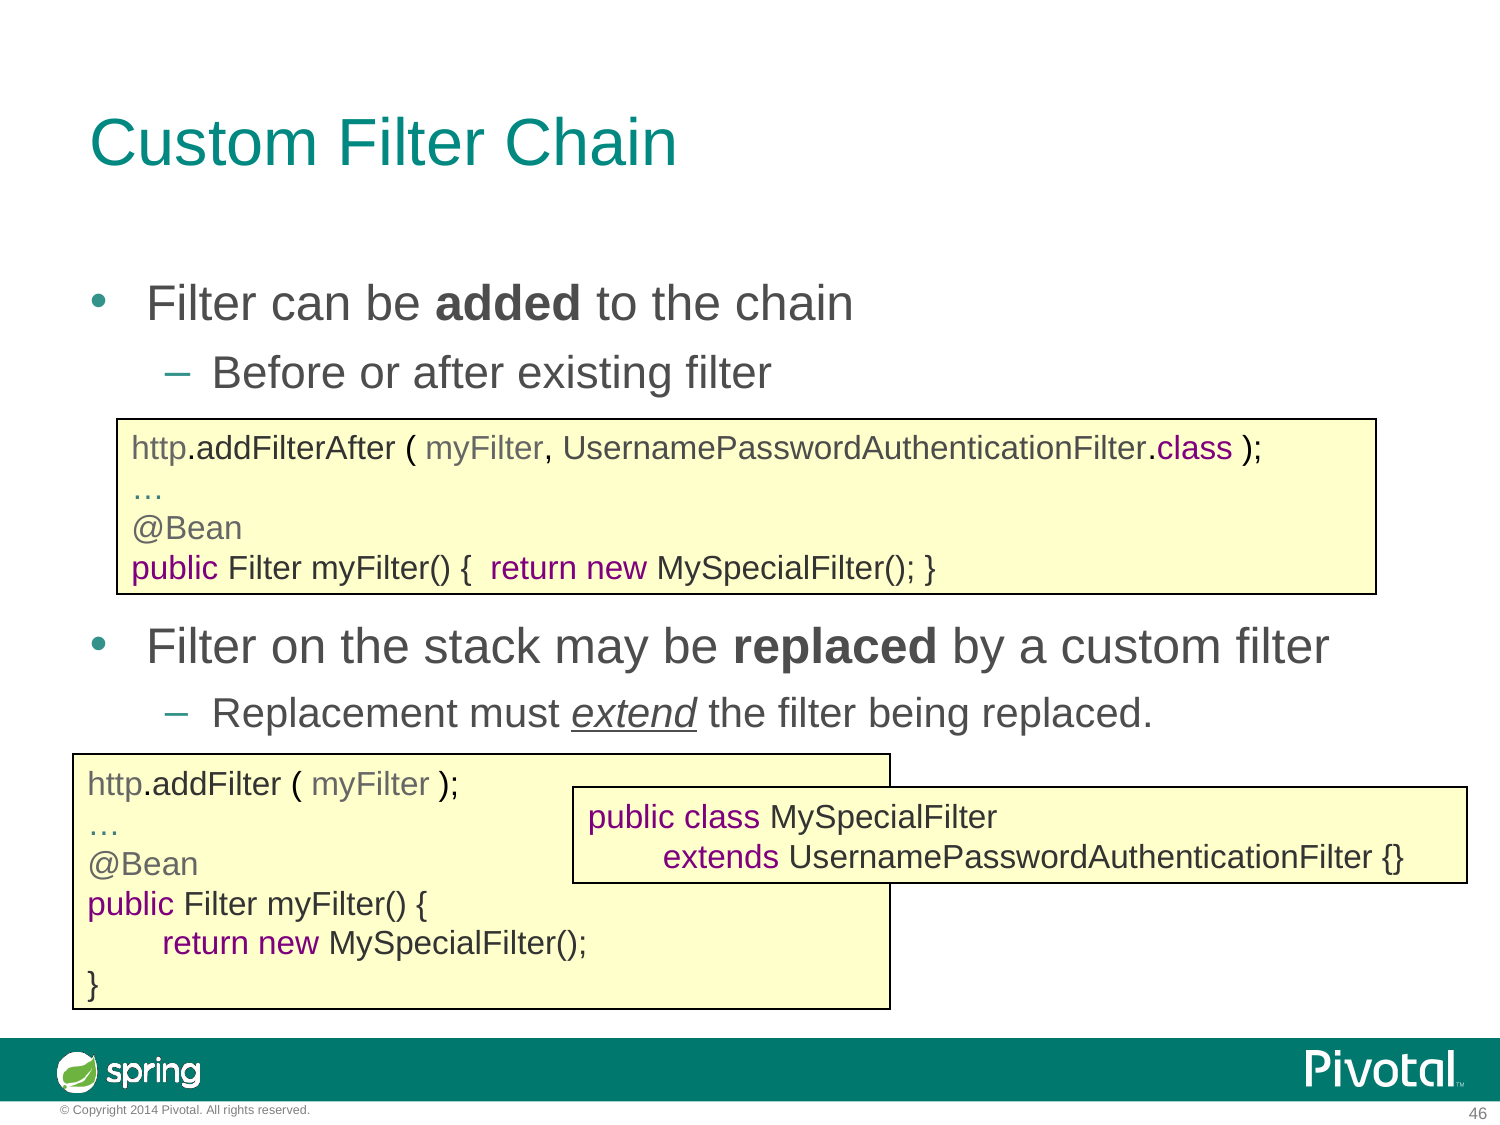

# Custom Filter Chain
Filter can be added to the chain
Before or after existing filter
http.addFilterAfter ( myFilter, UsernamePasswordAuthenticationFilter.class );
…
@Bean
public Filter myFilter() { return new MySpecialFilter(); }
Filter on the stack may be replaced by a custom filter
Replacement must extend the filter being replaced.
http.addFilter ( myFilter );
…
@Bean
public Filter myFilter() {
	return new MySpecialFilter();
}
public class MySpecialFilter
	extends UsernamePasswordAuthenticationFilter {}